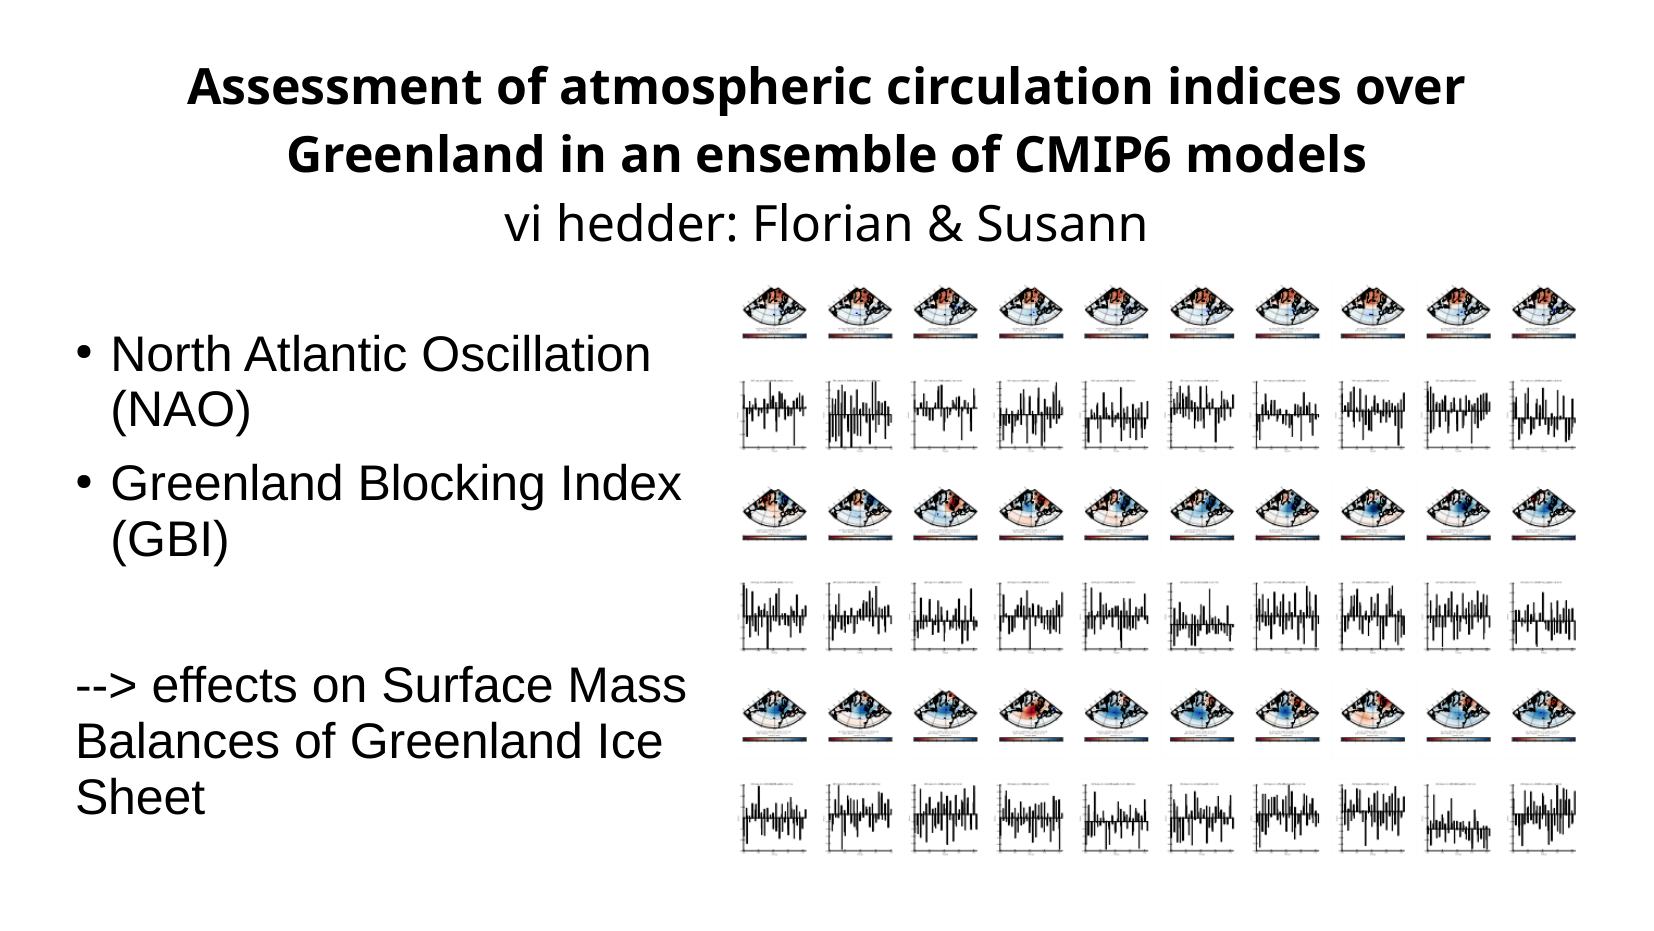

# Assessment of atmospheric circulation indices over Greenland in an ensemble of CMIP6 models vi hedder: Florian & Susann
North Atlantic Oscillation (NAO)
Greenland Blocking Index (GBI)
--> effects on Surface Mass Balances of Greenland Ice Sheet